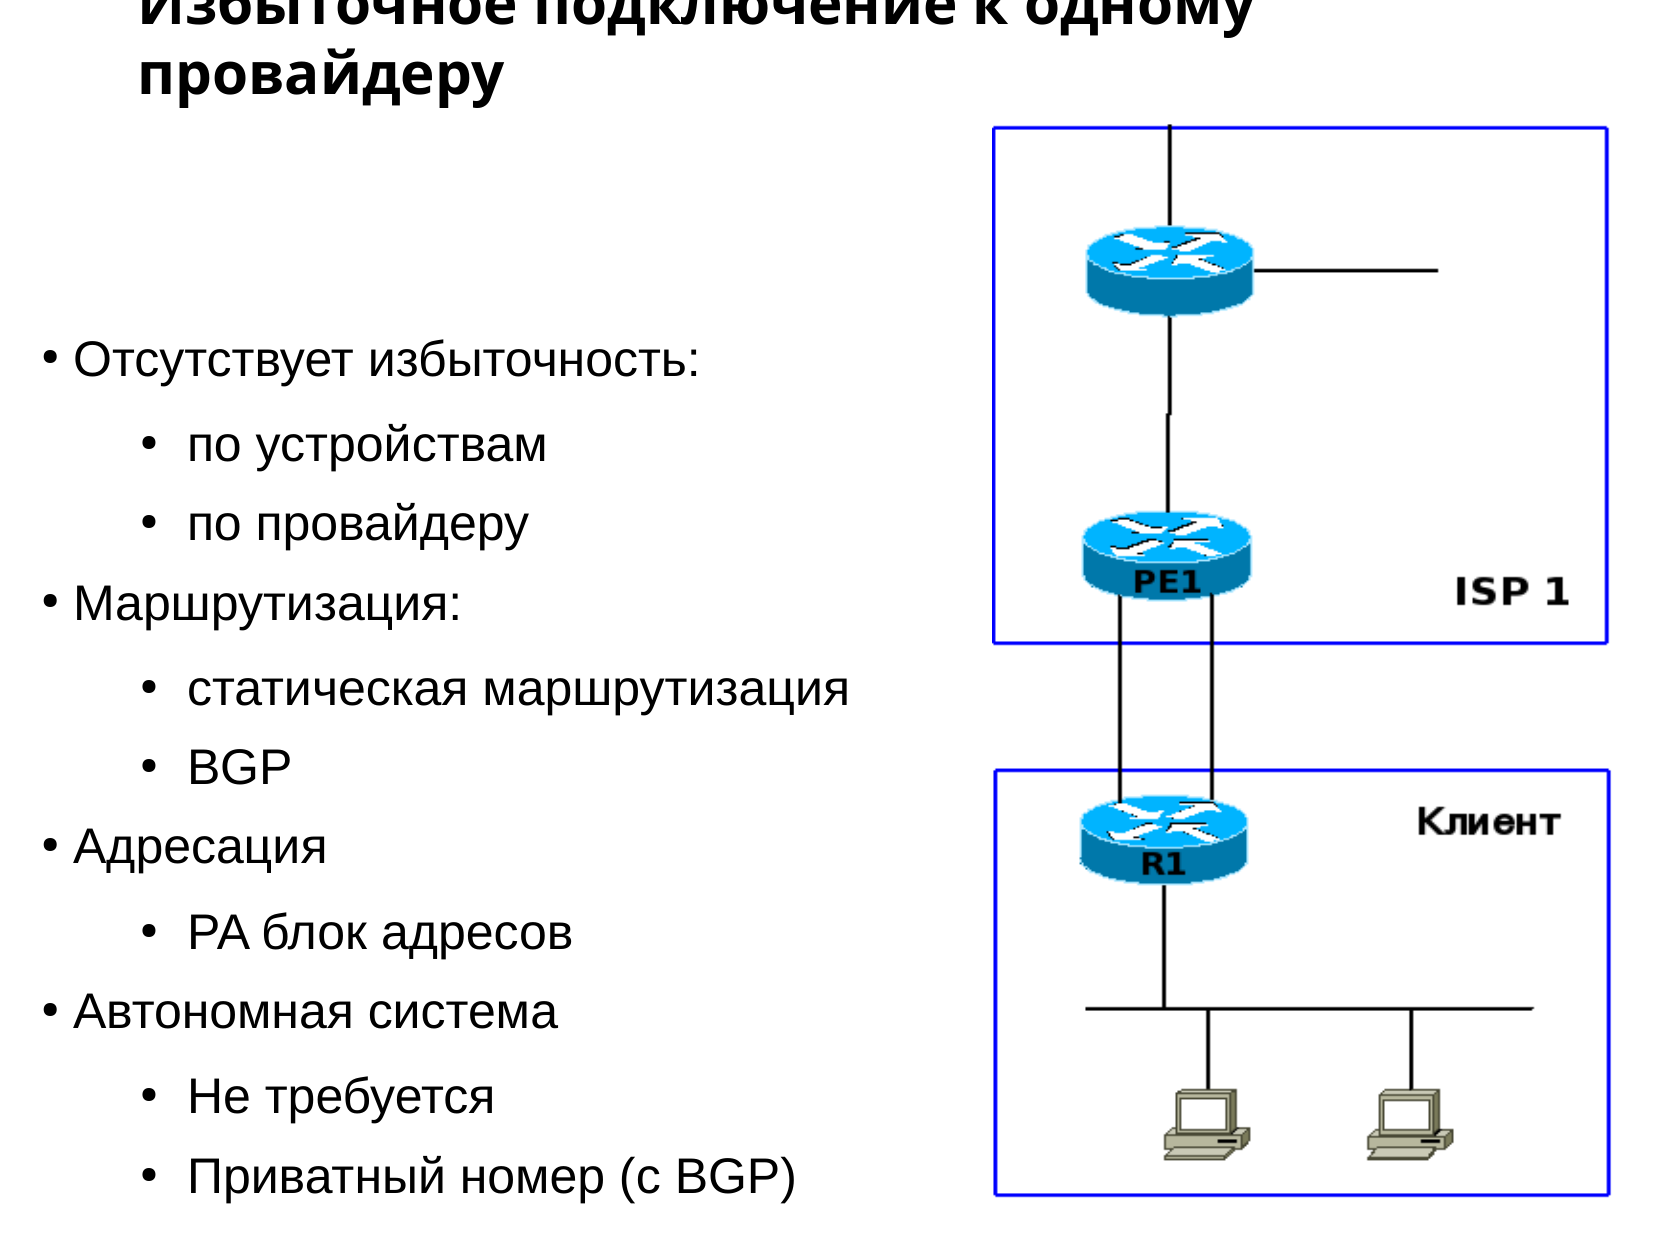

Избыточное подключение к одному провайдеру
# Отсутствует избыточность:
по устройствам
по провайдеру
 Маршрутизация:
статическая маршрутизация
BGP
 Адресация
PA блок адресов
 Автономная система
Не требуется
Приватный номер (с BGP)